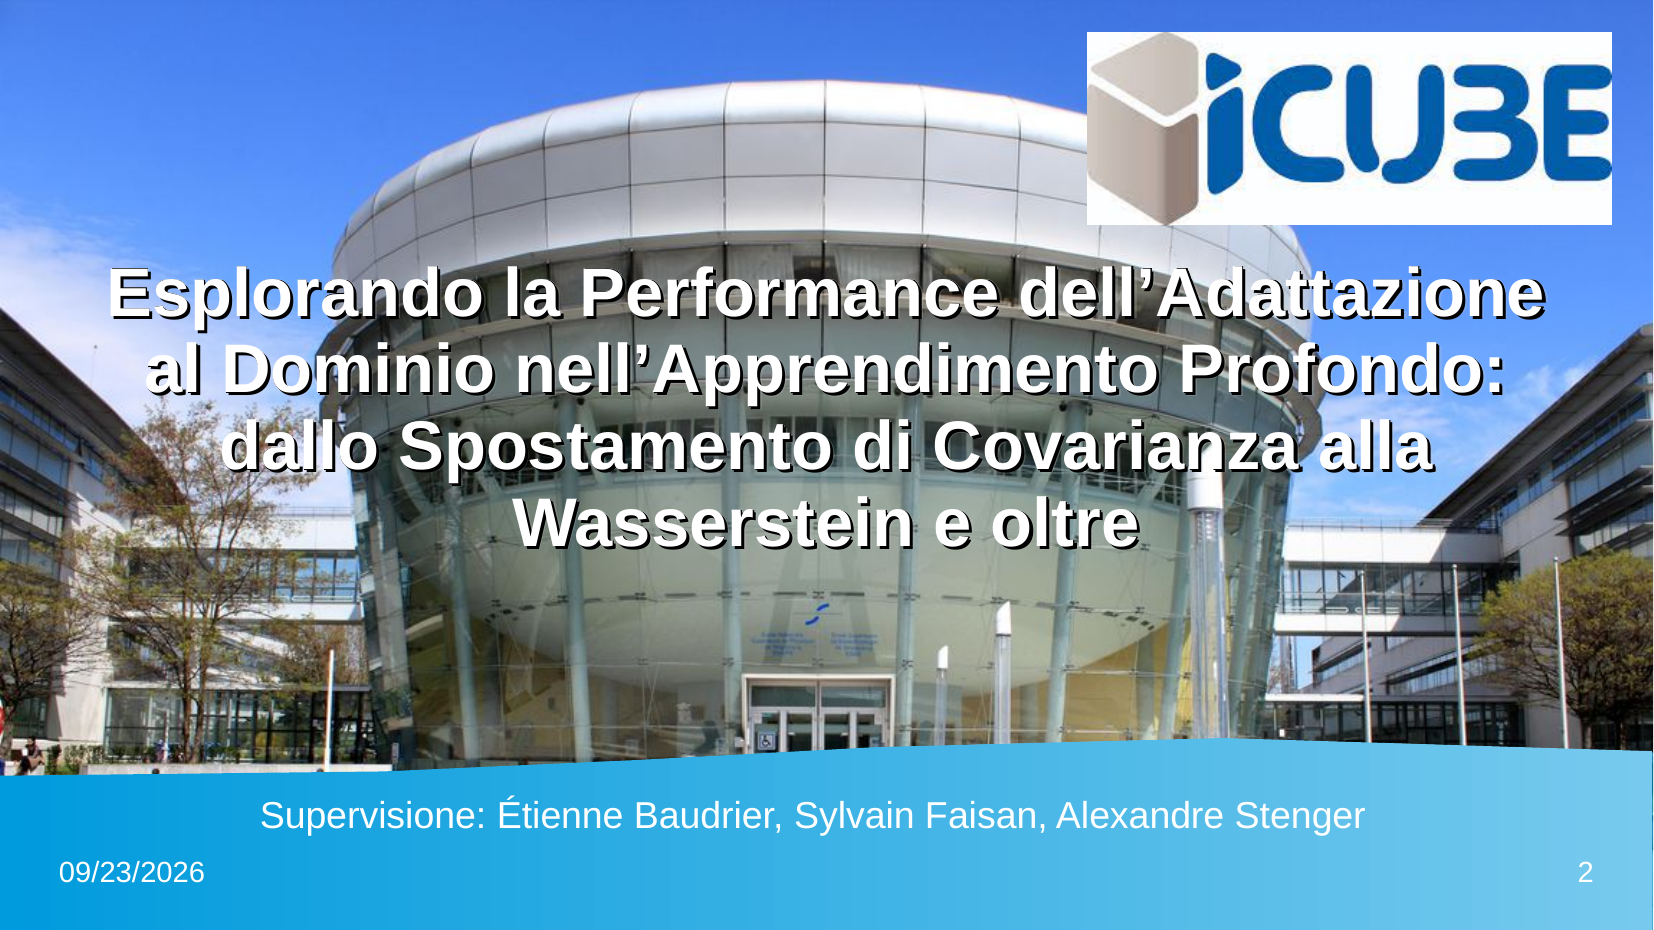

# Esplorando la Performance dell’Adattazione al Dominio nell’Apprendimento Profondo: dallo Spostamento di Covarianza alla Wasserstein e oltre
Supervisione: Étienne Baudrier, Sylvain Faisan, Alexandre Stenger